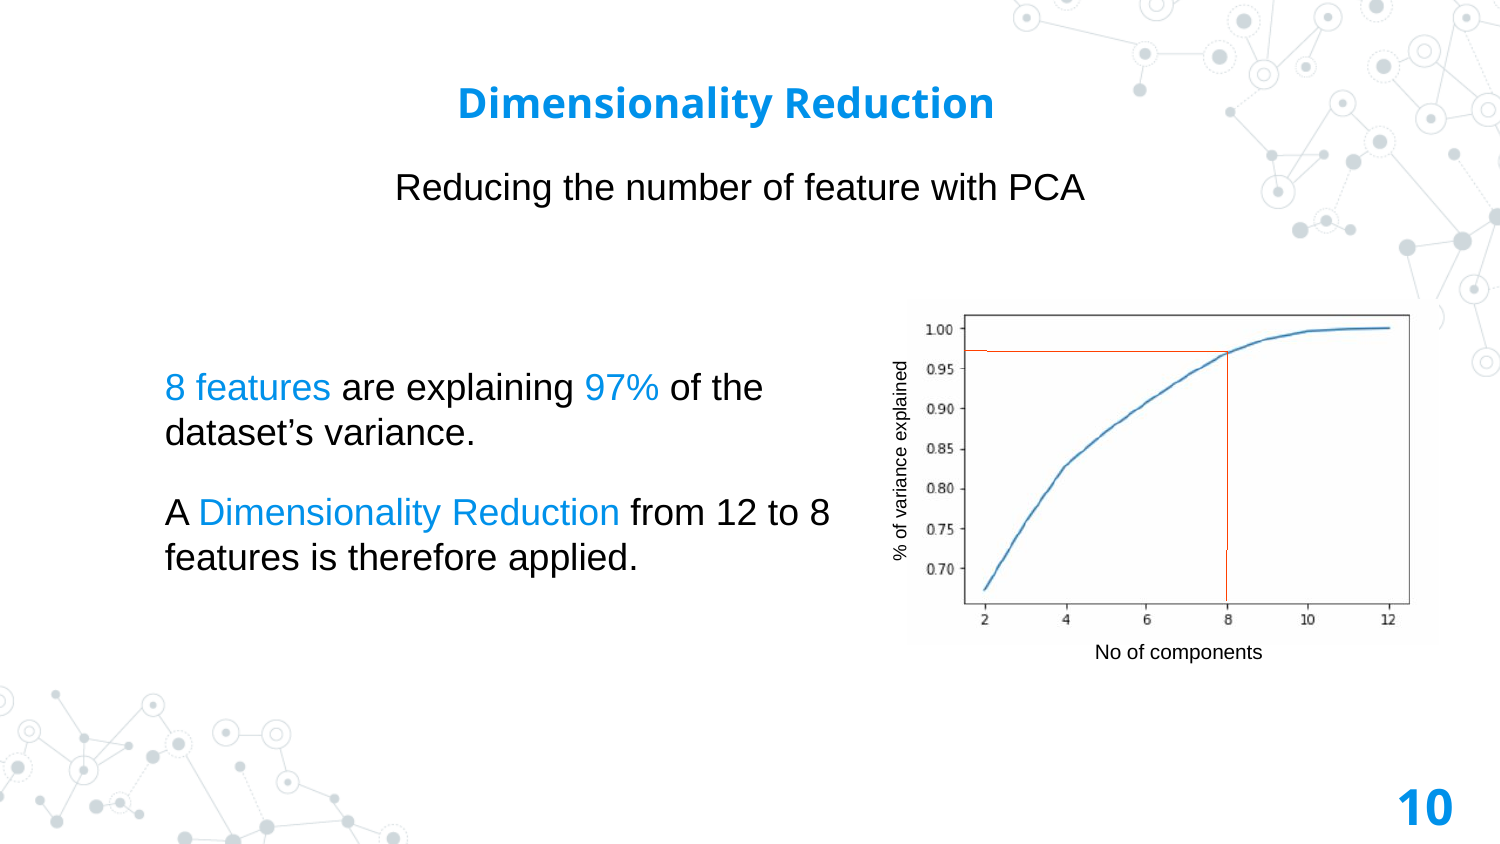

Dimensionality Reduction
Reducing the number of feature with PCA
8 features are explaining 97% of the dataset’s variance.
A Dimensionality Reduction from 12 to 8 features is therefore applied.
% of variance explained
No of components